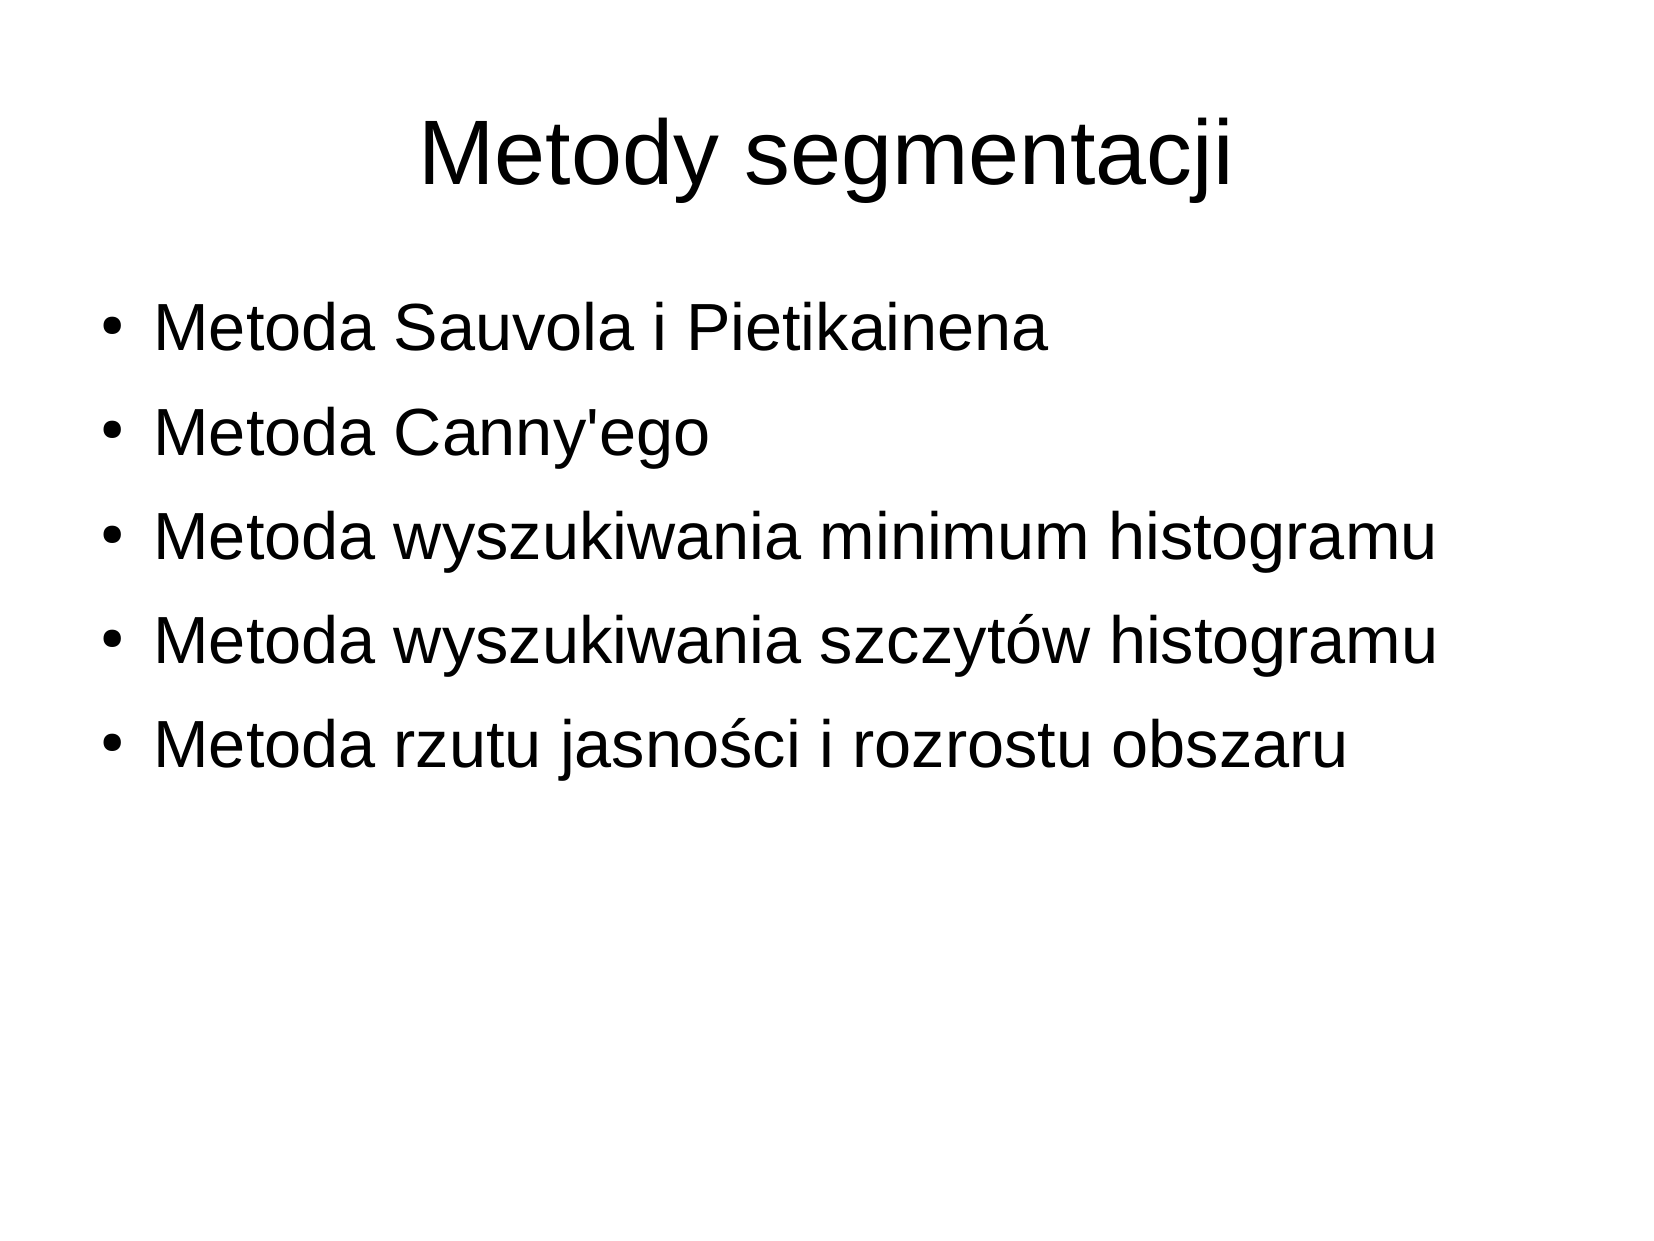

# Metody segmentacji
Metoda Sauvola i Pietikainena
Metoda Canny'ego
Metoda wyszukiwania minimum histogramu
Metoda wyszukiwania szczytów histogramu
Metoda rzutu jasności i rozrostu obszaru